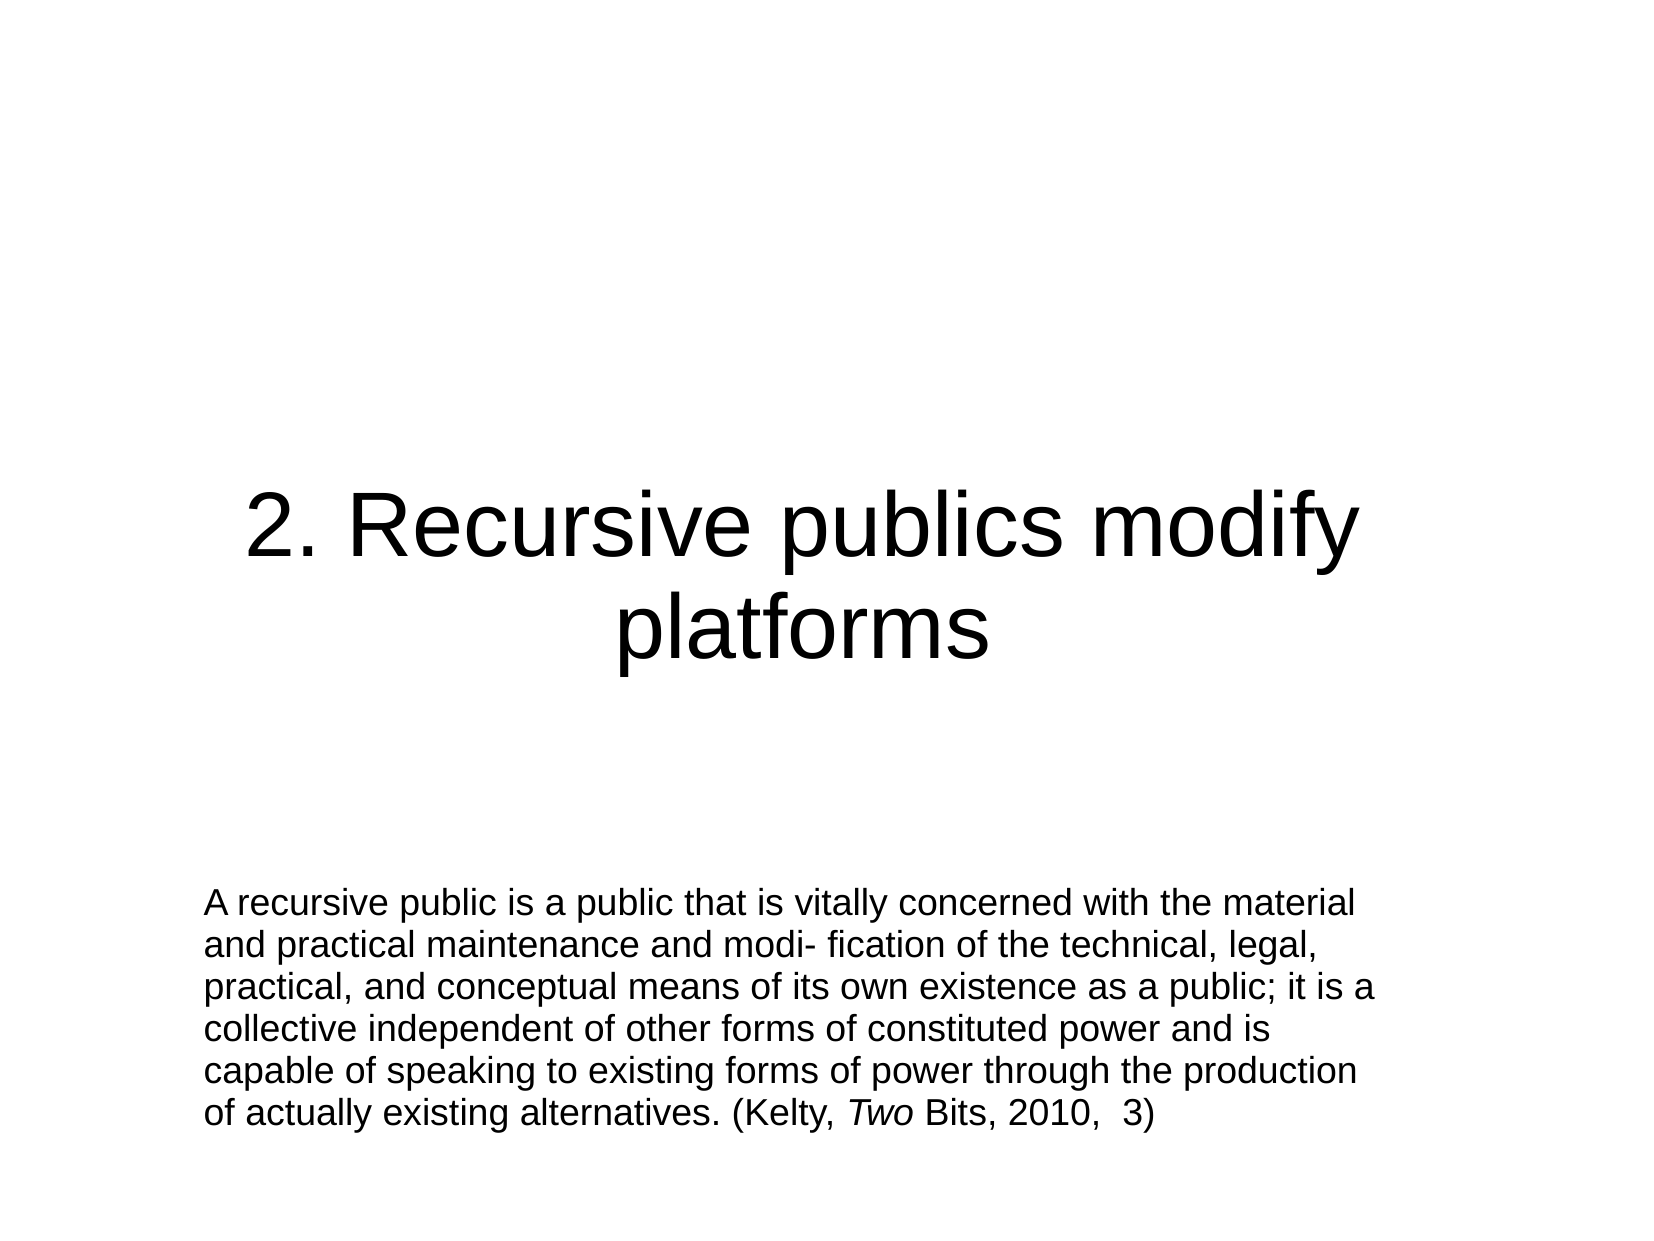

# 2. Recursive publics modify platforms
A recursive public is a public that is vitally concerned with the material and practical maintenance and modi- fication of the technical, legal, practical, and conceptual means of its own existence as a public; it is a collective independent of other forms of constituted power and is capable of speaking to existing forms of power through the production of actually existing alternatives. (Kelty, Two Bits, 2010, 3)